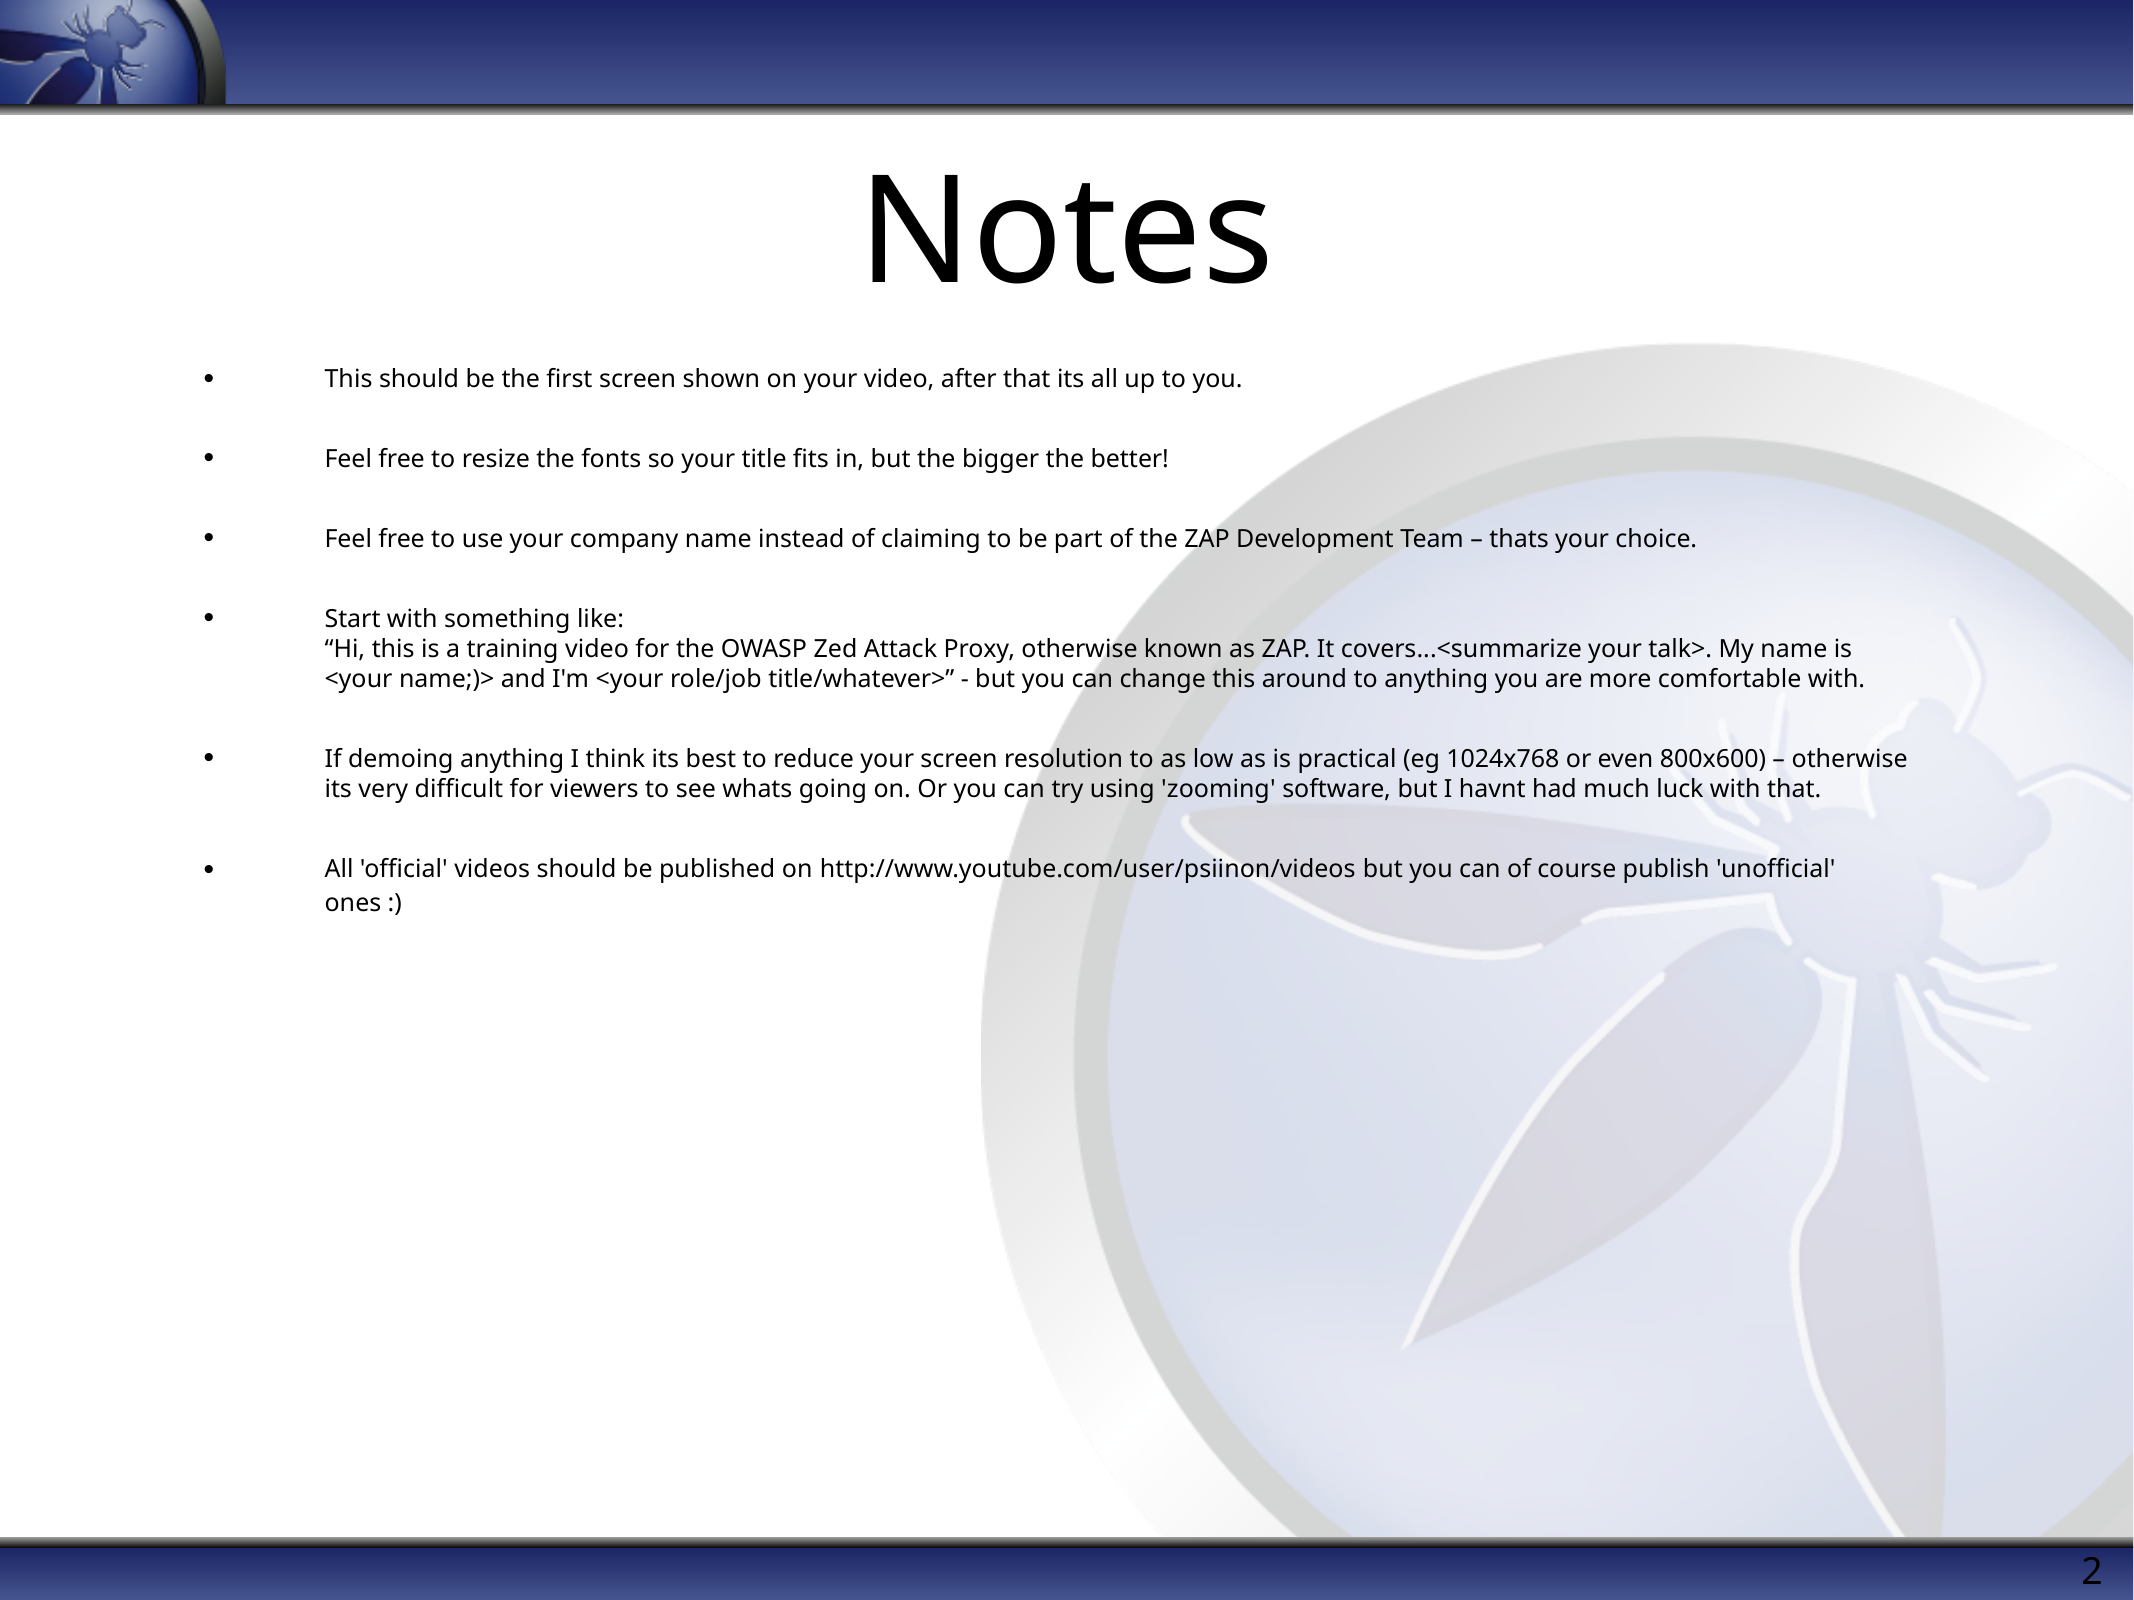

# Notes
This should be the first screen shown on your video, after that its all up to you.
Feel free to resize the fonts so your title fits in, but the bigger the better!
Feel free to use your company name instead of claiming to be part of the ZAP Development Team – thats your choice.
Start with something like:
“Hi, this is a training video for the OWASP Zed Attack Proxy, otherwise known as ZAP. It covers...<summarize your talk>. My name is <your name;)> and I'm <your role/job title/whatever>” - but you can change this around to anything you are more comfortable with.
If demoing anything I think its best to reduce your screen resolution to as low as is practical (eg 1024x768 or even 800x600) – otherwise its very difficult for viewers to see whats going on. Or you can try using 'zooming' software, but I havnt had much luck with that.
All 'official' videos should be published on http://www.youtube.com/user/psiinon/videos but you can of course publish 'unofficial' ones :)